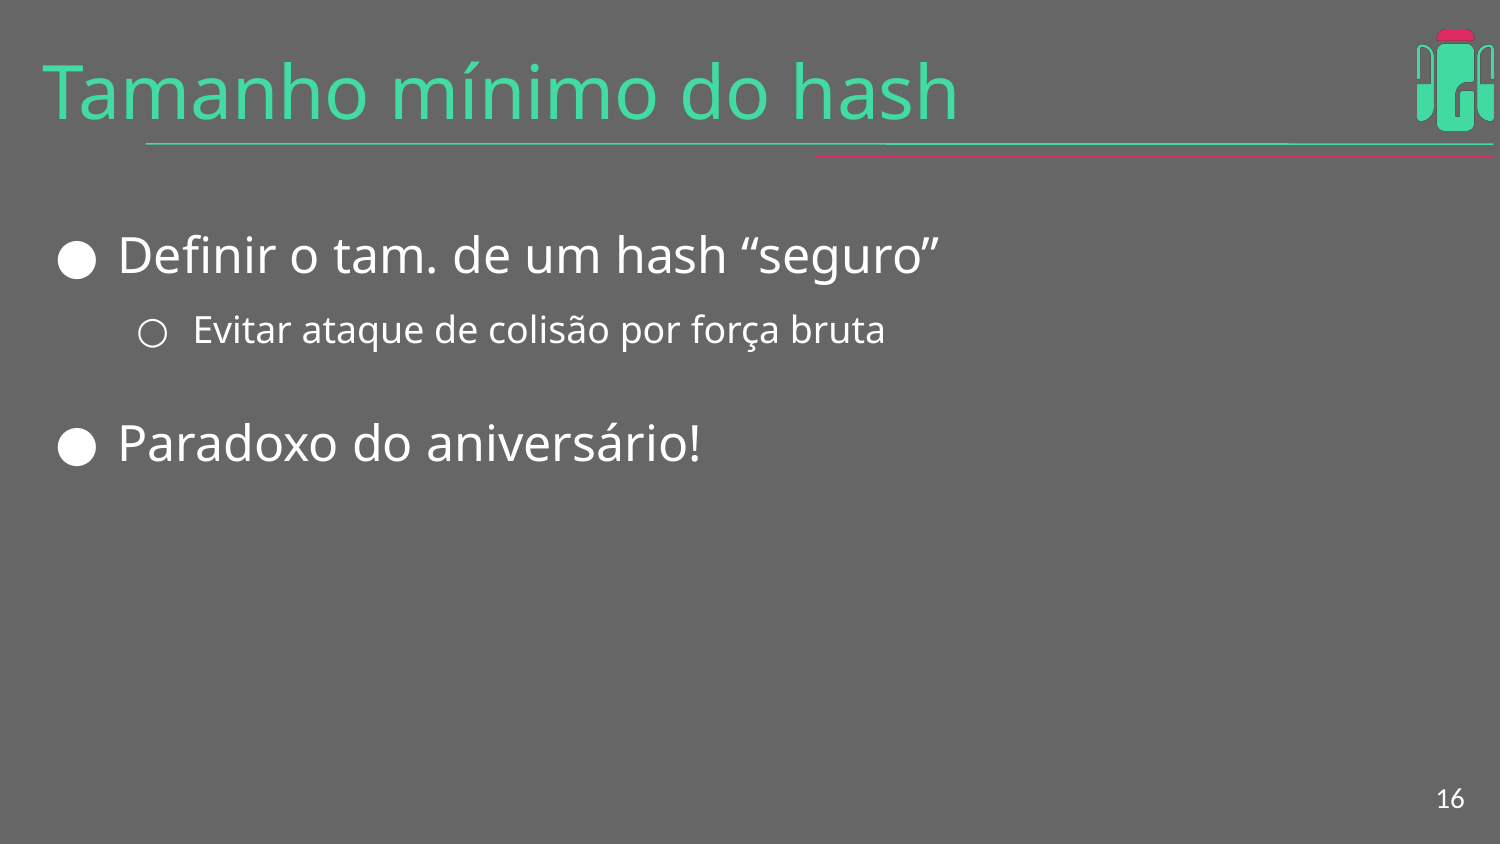

# Tamanho mínimo do hash
Definir o tam. de um hash “seguro”
Evitar ataque de colisão por força bruta
Paradoxo do aniversário!